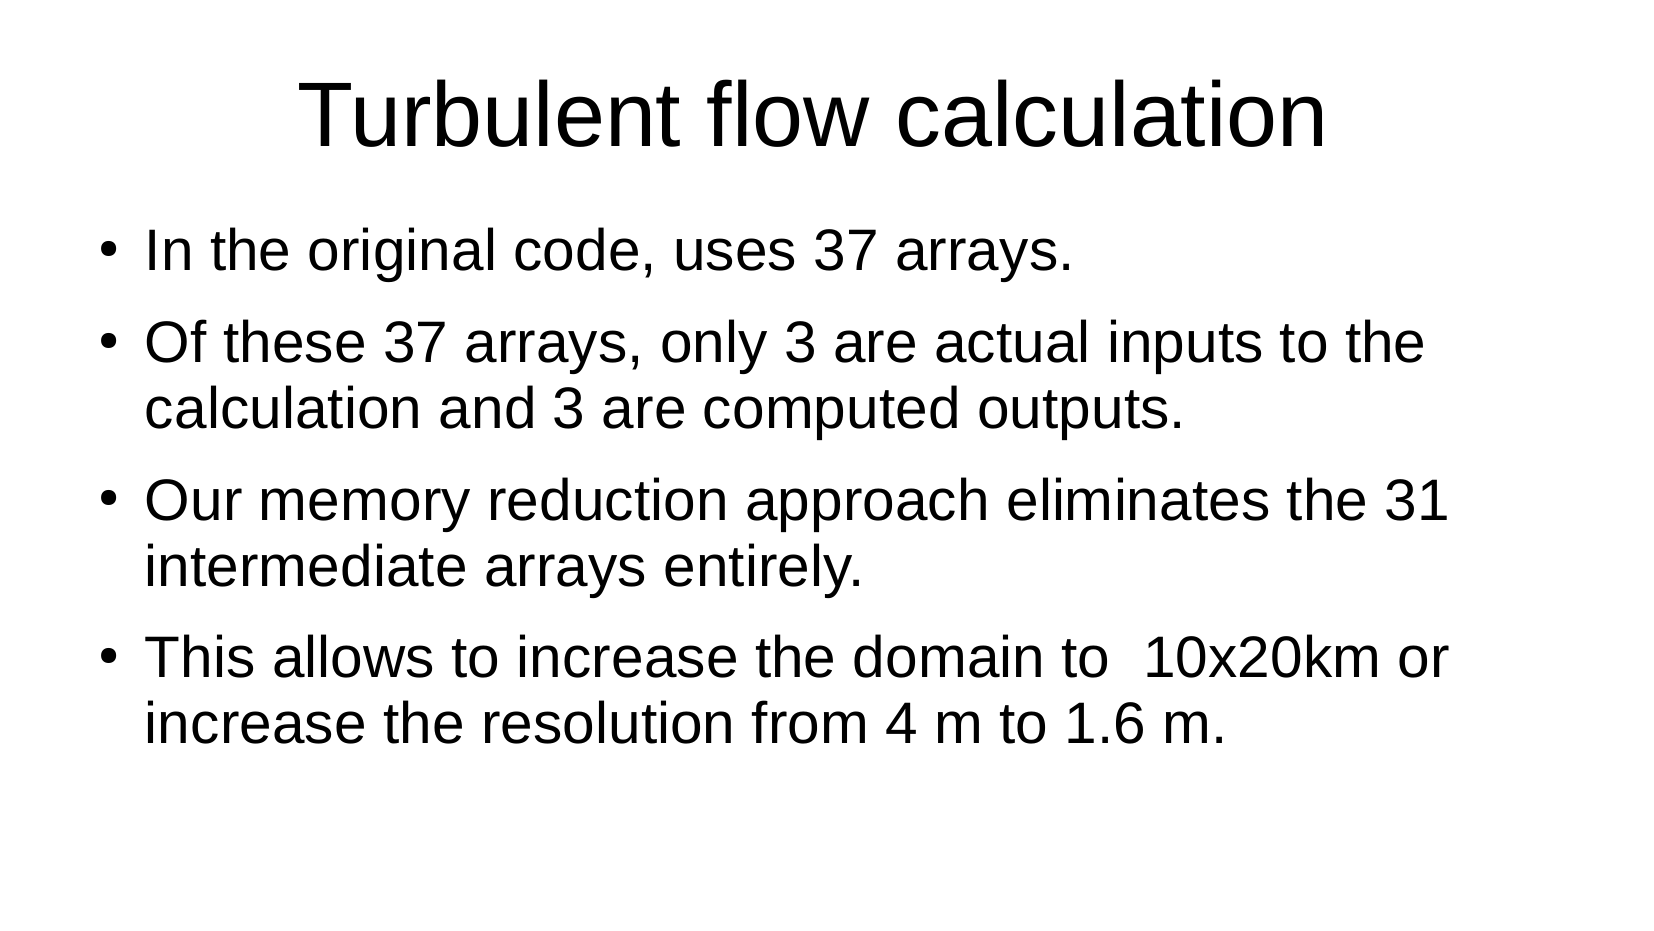

# Turbulent flow calculation
In the original code, uses 37 arrays.
Of these 37 arrays, only 3 are actual inputs to the calculation and 3 are computed outputs.
Our memory reduction approach eliminates the 31 intermediate arrays entirely.
This allows to increase the domain to 10x20km or increase the resolution from 4 m to 1.6 m.